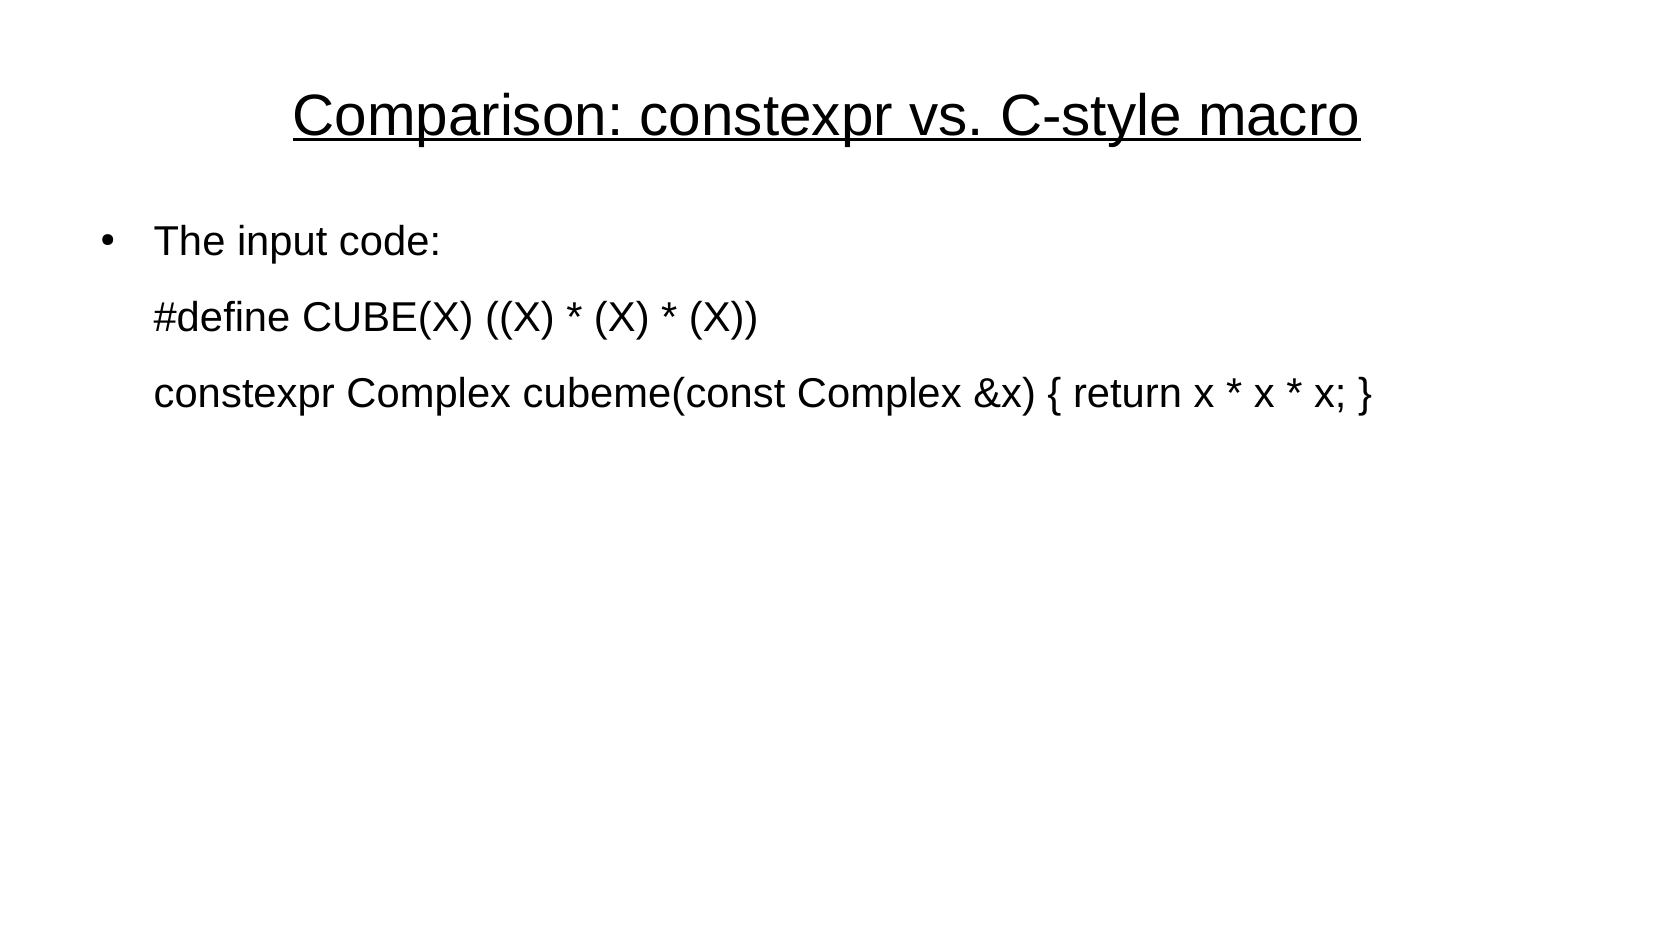

# Comparison: constexpr vs. C-style macro
The input code:
#define CUBE(X) ((X) * (X) * (X))
constexpr Complex cubeme(const Complex &x) { return x * x * x; }